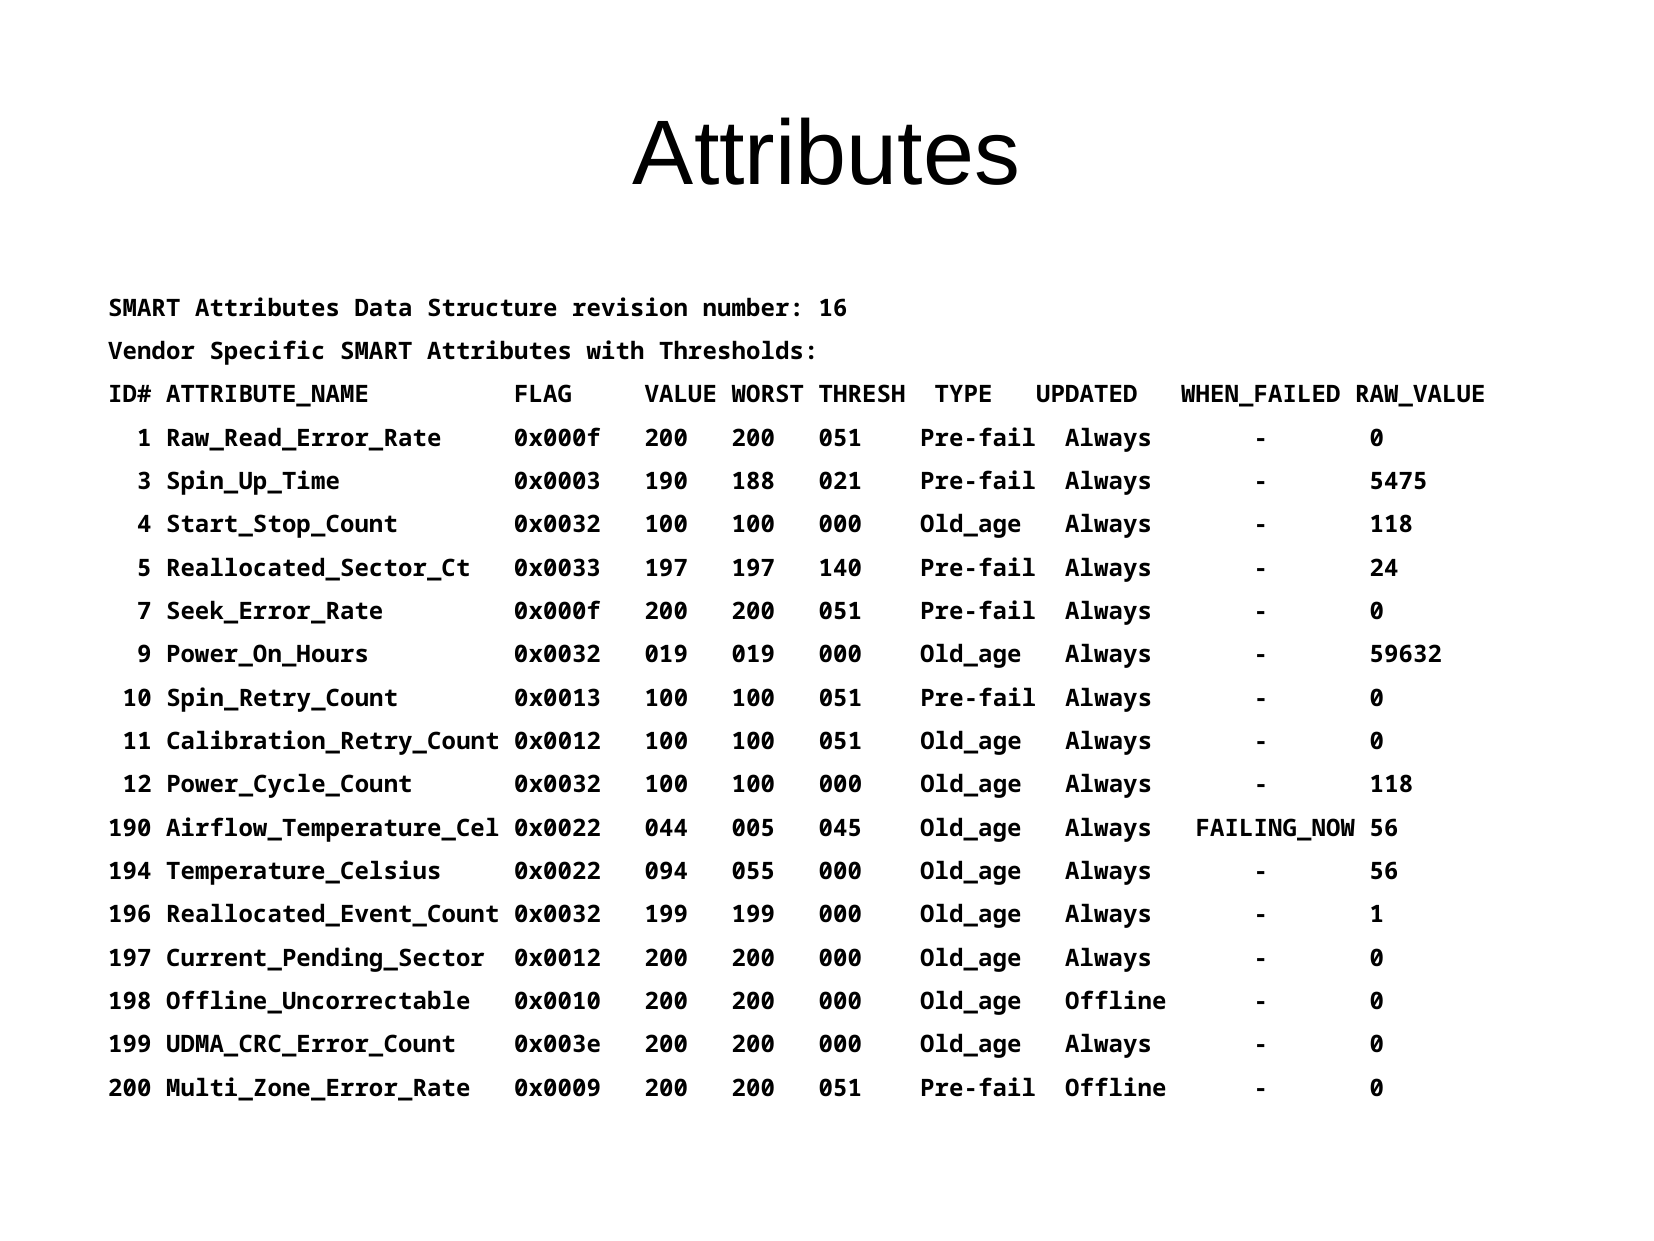

# Attributes
SMART Attributes Data Structure revision number: 16
Vendor Specific SMART Attributes with Thresholds:
ID# ATTRIBUTE_NAME FLAG VALUE WORST THRESH TYPE UPDATED WHEN_FAILED RAW_VALUE
 1 Raw_Read_Error_Rate 0x000f 200 200 051 Pre-fail Always - 0
 3 Spin_Up_Time 0x0003 190 188 021 Pre-fail Always - 5475
 4 Start_Stop_Count 0x0032 100 100 000 Old_age Always - 118
 5 Reallocated_Sector_Ct 0x0033 197 197 140 Pre-fail Always - 24
 7 Seek_Error_Rate 0x000f 200 200 051 Pre-fail Always - 0
 9 Power_On_Hours 0x0032 019 019 000 Old_age Always - 59632
 10 Spin_Retry_Count 0x0013 100 100 051 Pre-fail Always - 0
 11 Calibration_Retry_Count 0x0012 100 100 051 Old_age Always - 0
 12 Power_Cycle_Count 0x0032 100 100 000 Old_age Always - 118
190 Airflow_Temperature_Cel 0x0022 044 005 045 Old_age Always FAILING_NOW 56
194 Temperature_Celsius 0x0022 094 055 000 Old_age Always - 56
196 Reallocated_Event_Count 0x0032 199 199 000 Old_age Always - 1
197 Current_Pending_Sector 0x0012 200 200 000 Old_age Always - 0
198 Offline_Uncorrectable 0x0010 200 200 000 Old_age Offline - 0
199 UDMA_CRC_Error_Count 0x003e 200 200 000 Old_age Always - 0
200 Multi_Zone_Error_Rate 0x0009 200 200 051 Pre-fail Offline - 0